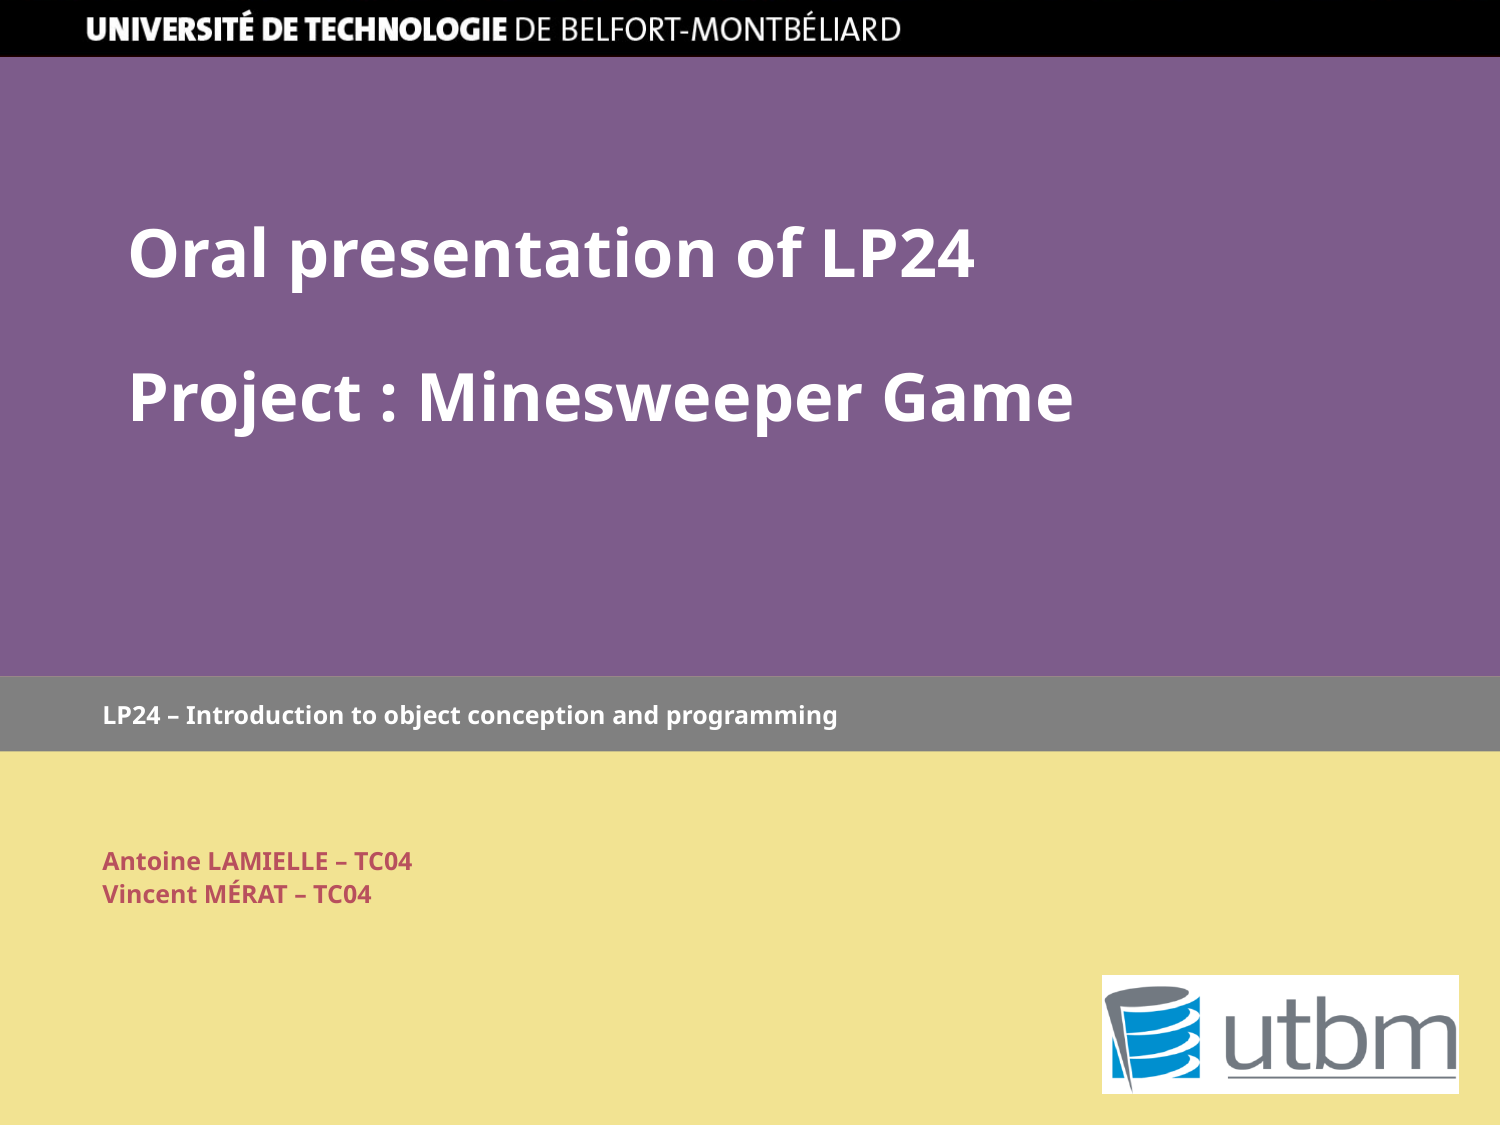

Oral presentation of LP24
Project : Minesweeper Game
LP24 – Introduction to object conception and programming
Antoine LAMIELLE – TC04
Vincent MÉRAT – TC04